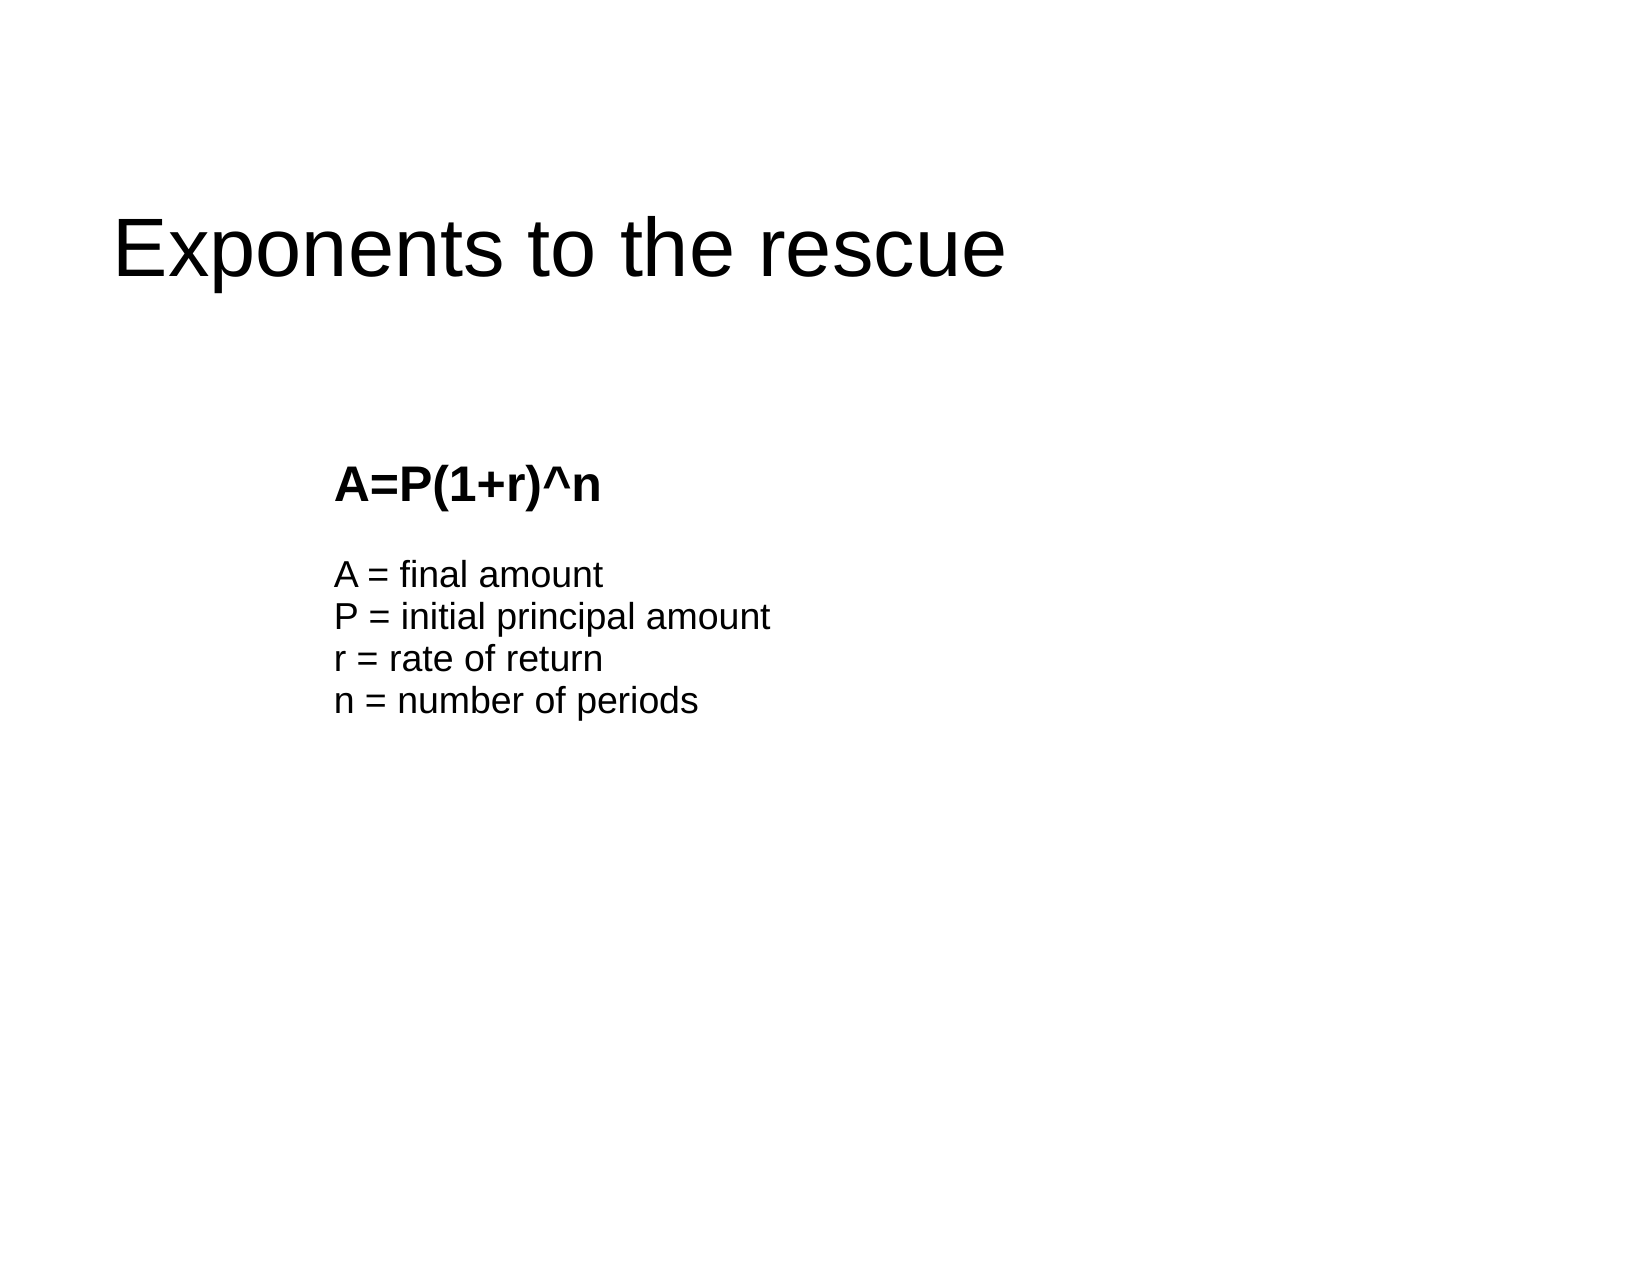

# Exponents to the rescue
A=P(1+r)^n
A = final amount
P = initial principal amount
r = rate of return
n = number of periods